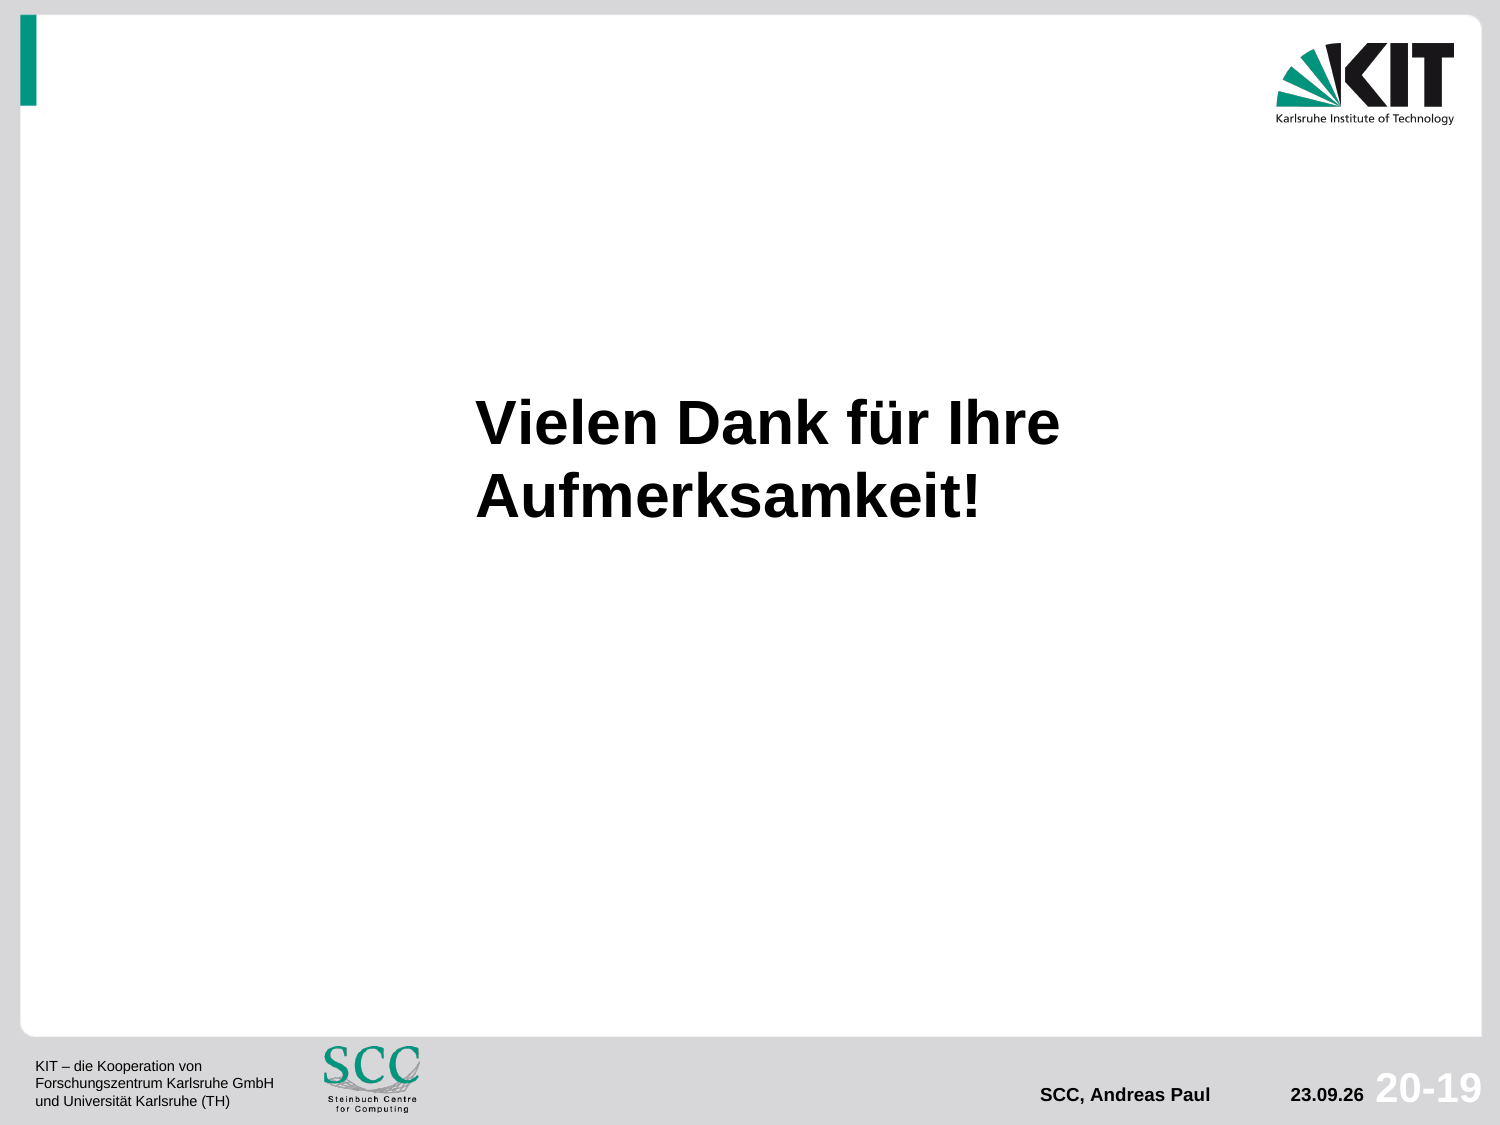

# Vielen Dank für Ihre Aufmerksamkeit!
20
SCC, Andreas Paul